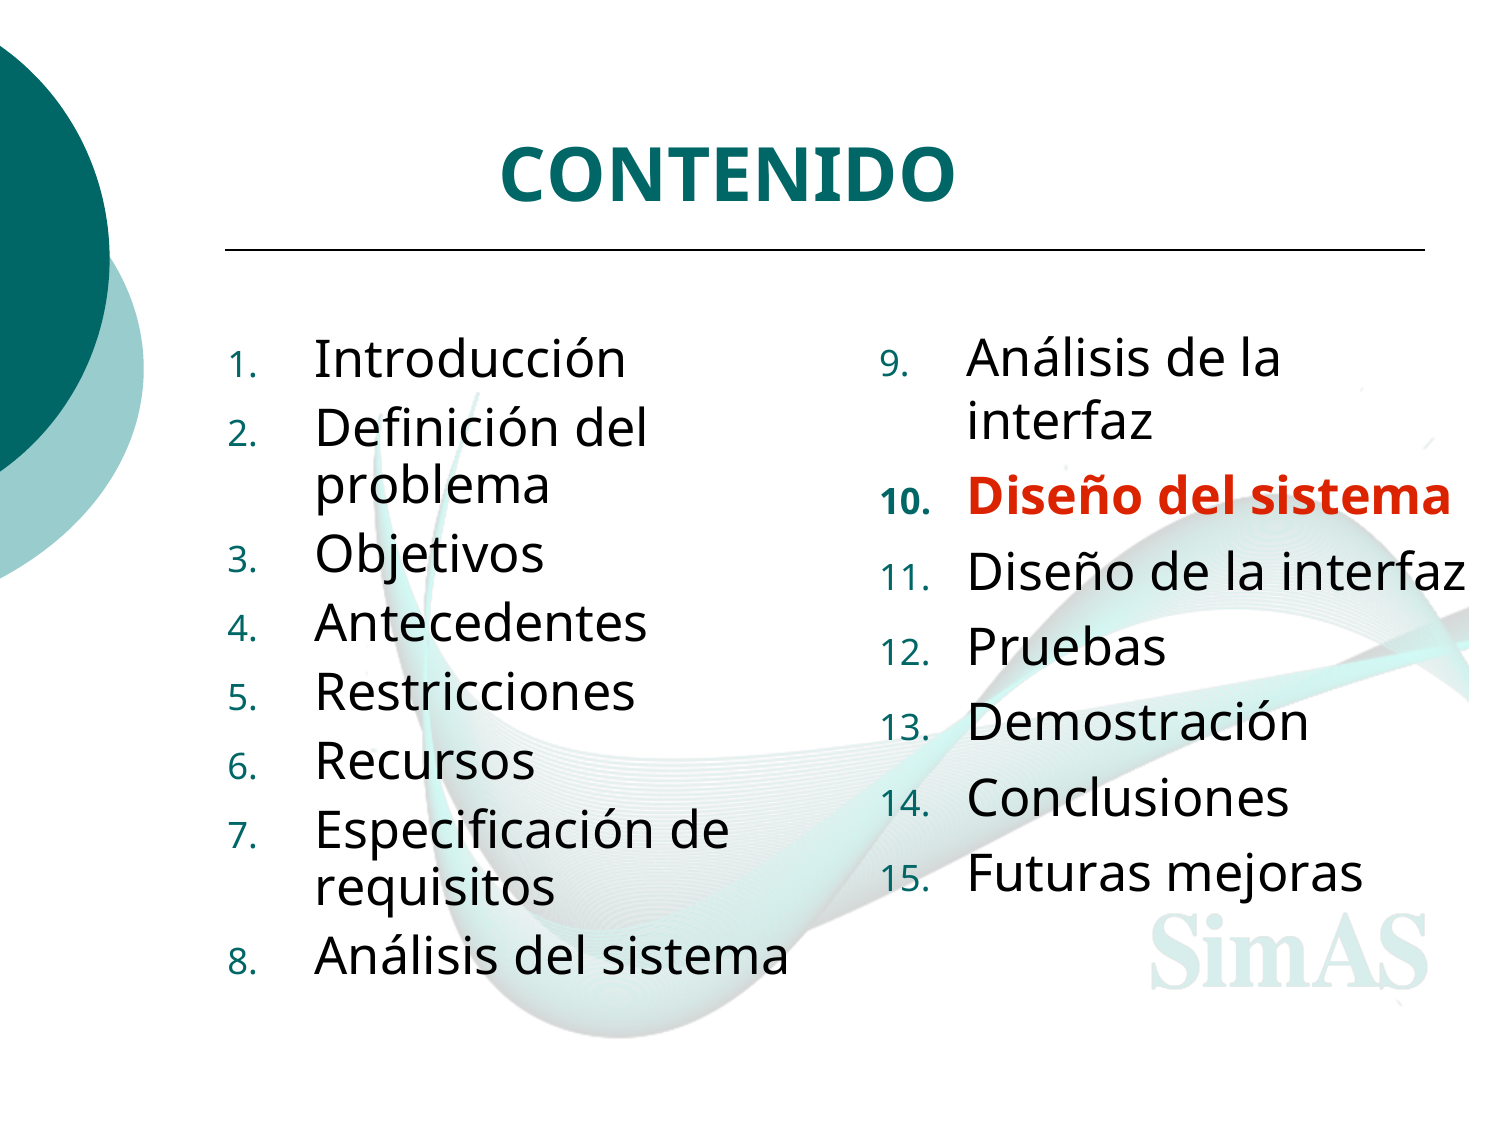

# CONTENIDO
Análisis de la interfaz
Diseño del sistema
Diseño de la interfaz
Pruebas
Demostración
Conclusiones
Futuras mejoras
Introducción
Definición del problema
Objetivos
Antecedentes
Restricciones
Recursos
Especificación de requisitos
Análisis del sistema